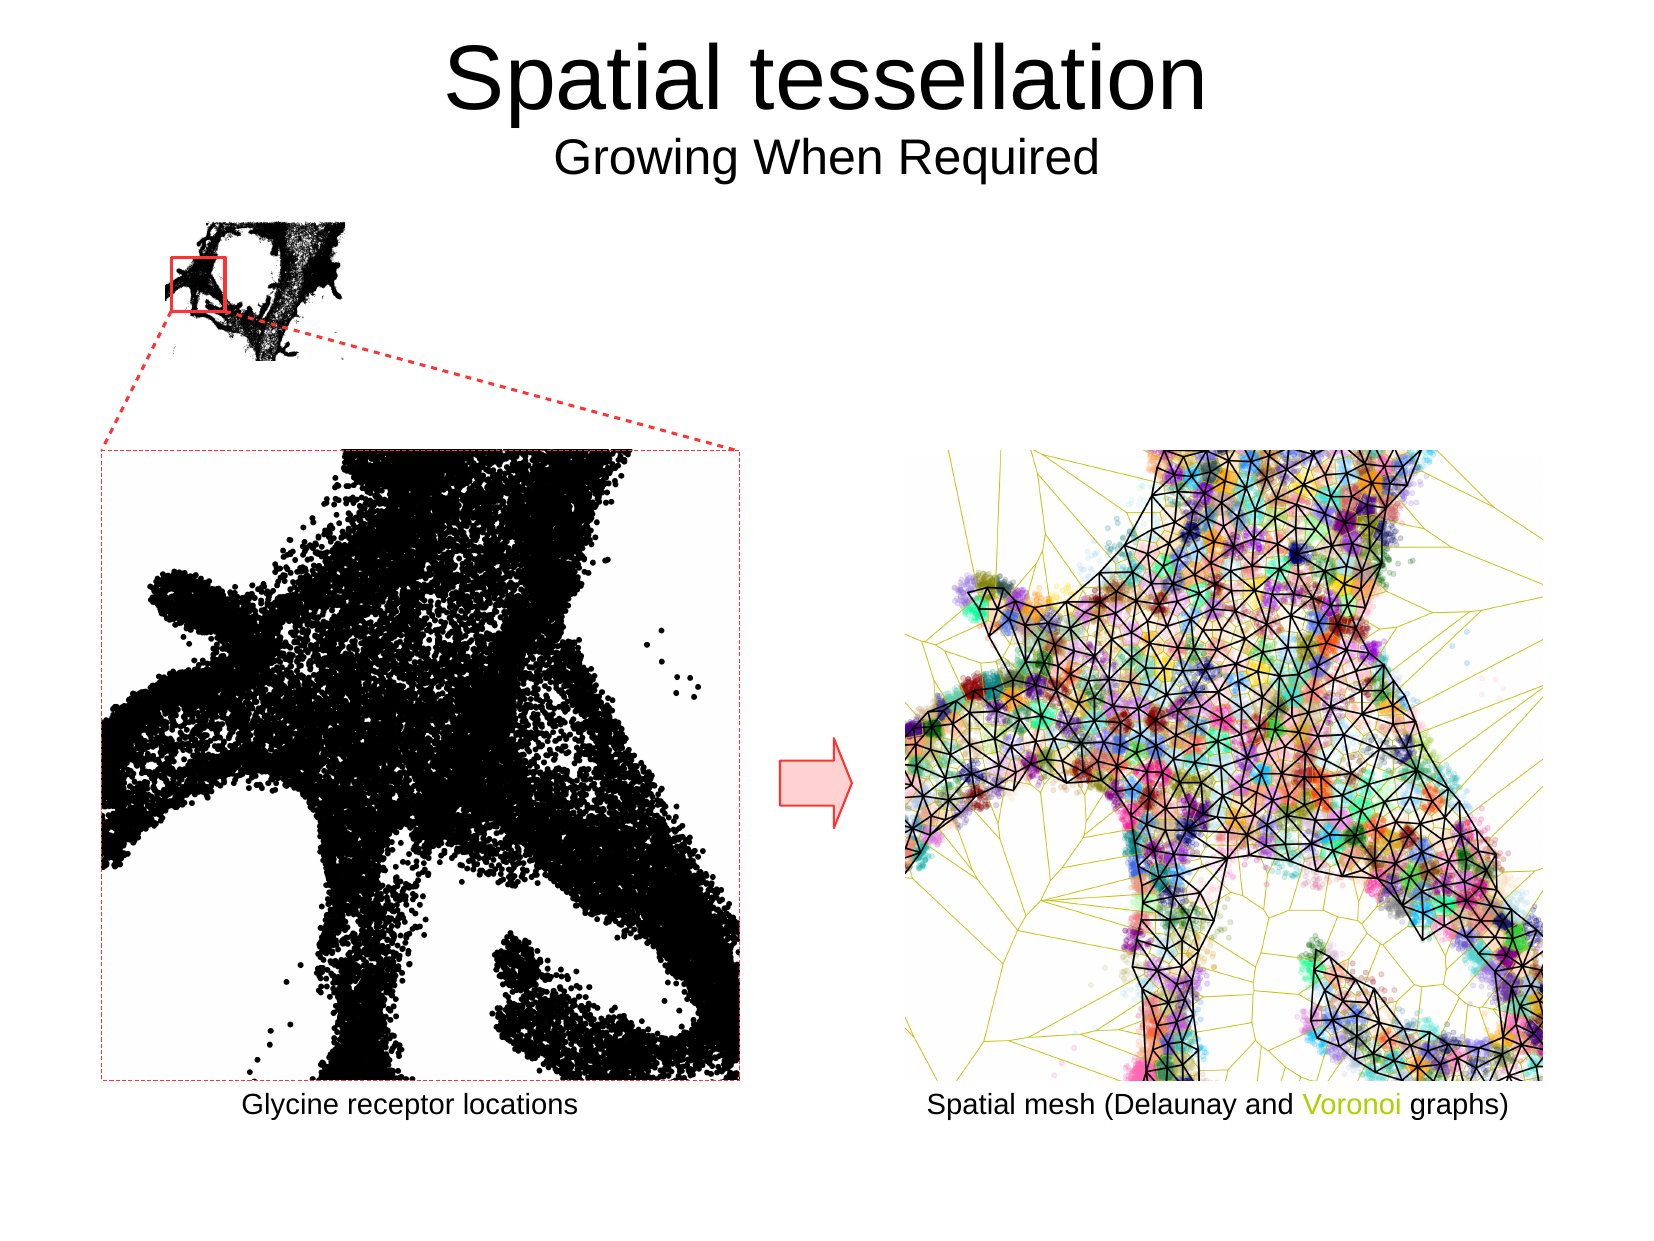

# Spatial tessellation Growing When Required
Glycine receptor locations
Spatial mesh (Delaunay and Voronoi graphs)